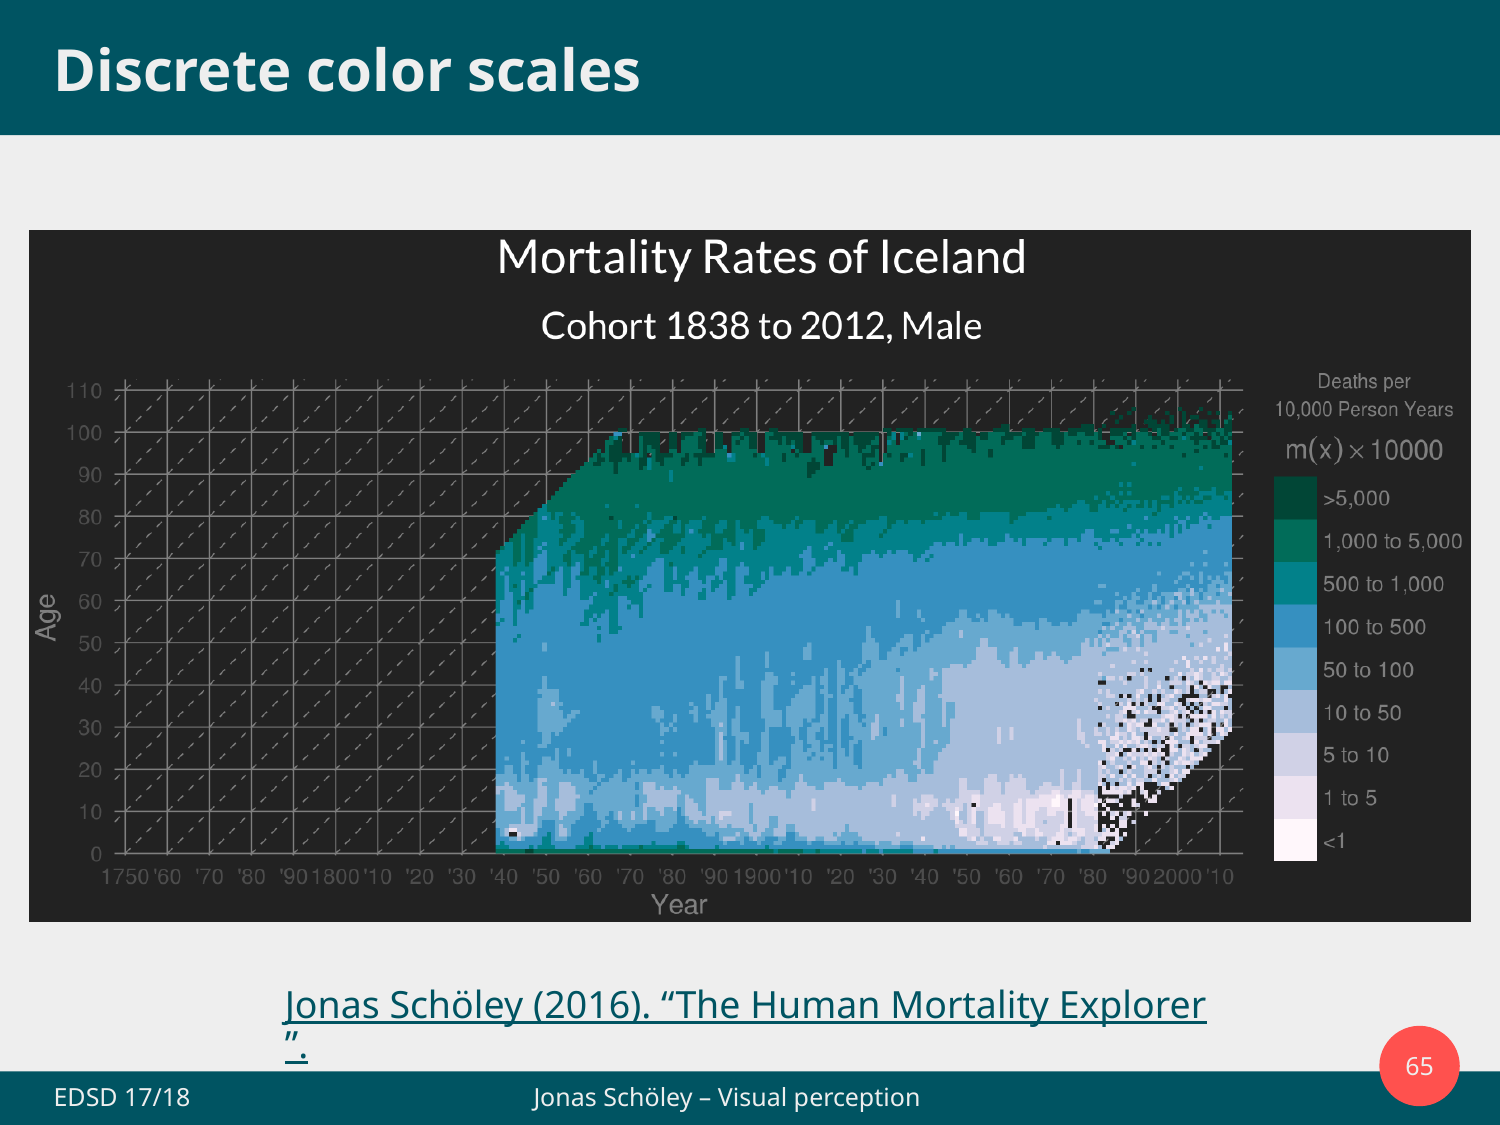

# Discrete color scales
Jonas Schöley (2016). “The Human Mortality Explorer”.
65
EDSD 17/18
Jonas Schöley – Visual perception